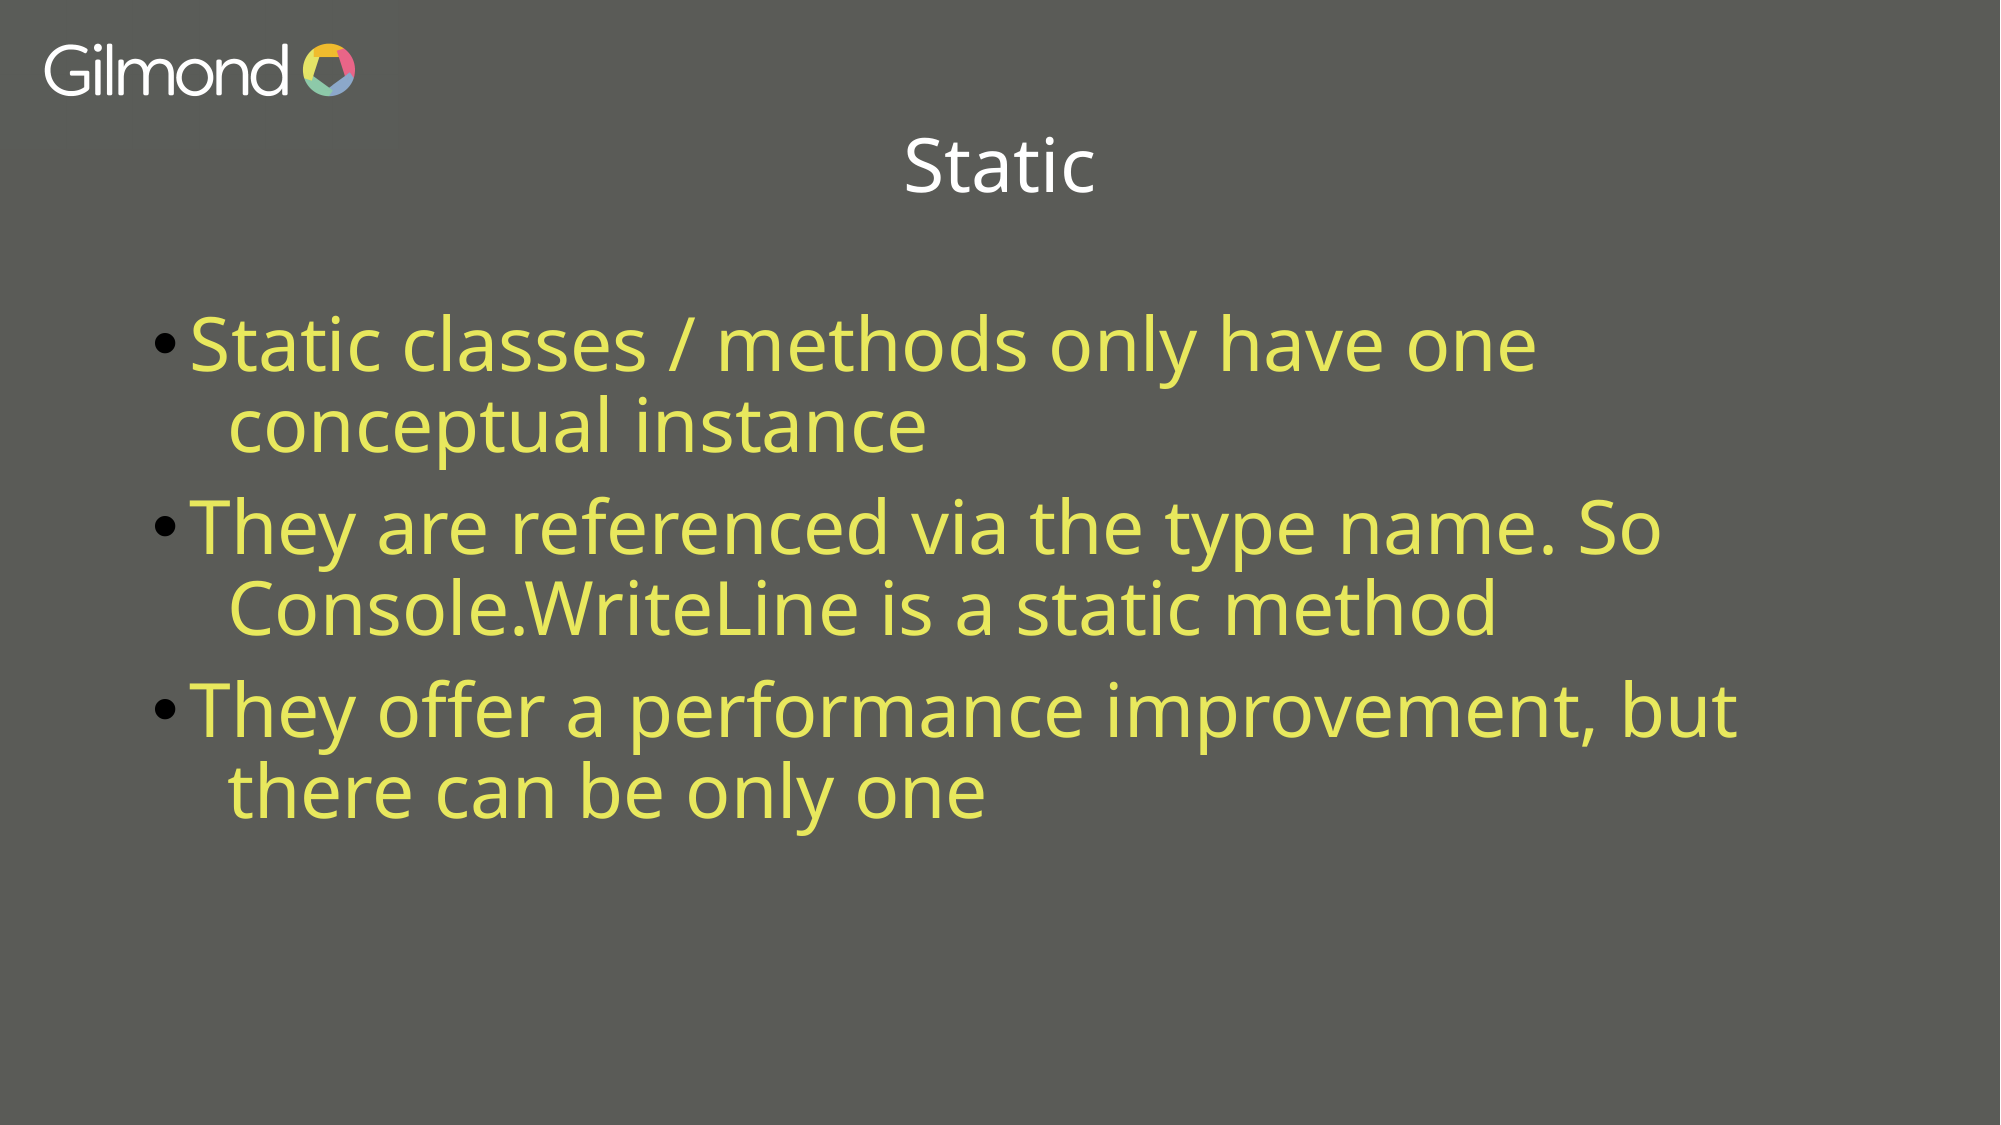

# Static
Static classes / methods only have one conceptual instance
They are referenced via the type name. So Console.WriteLine is a static method
They offer a performance improvement, but there can be only one